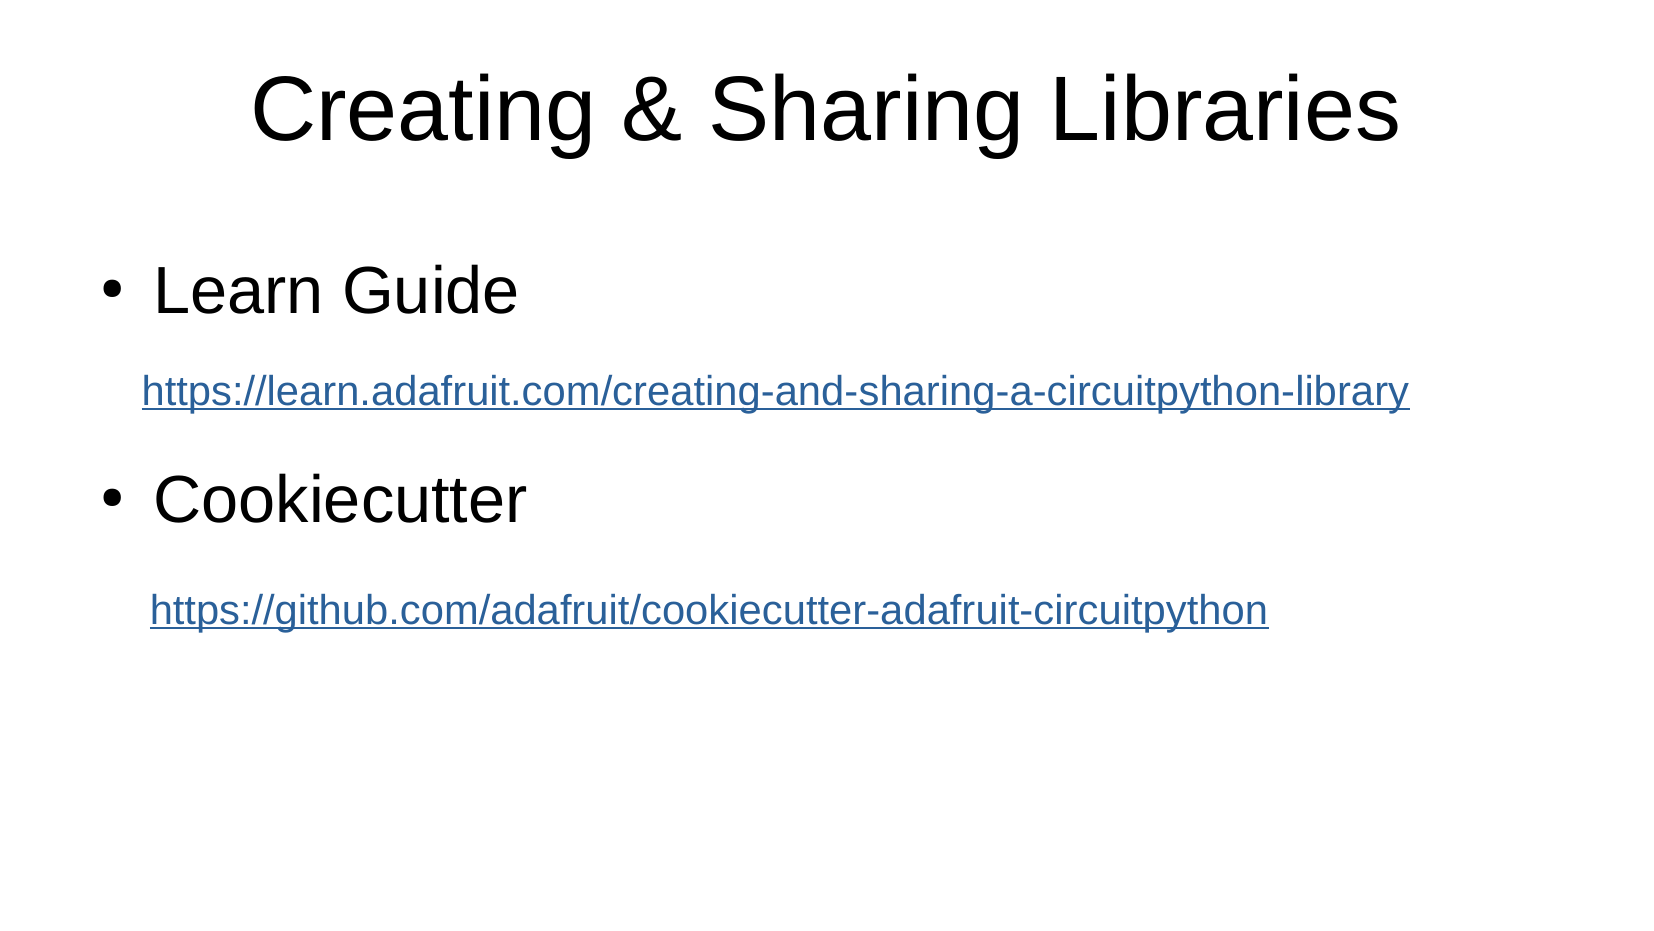

# Creating & Sharing Libraries
Learn Guide
Cookiecutter
https://learn.adafruit.com/creating-and-sharing-a-circuitpython-library
https://github.com/adafruit/cookiecutter-adafruit-circuitpython